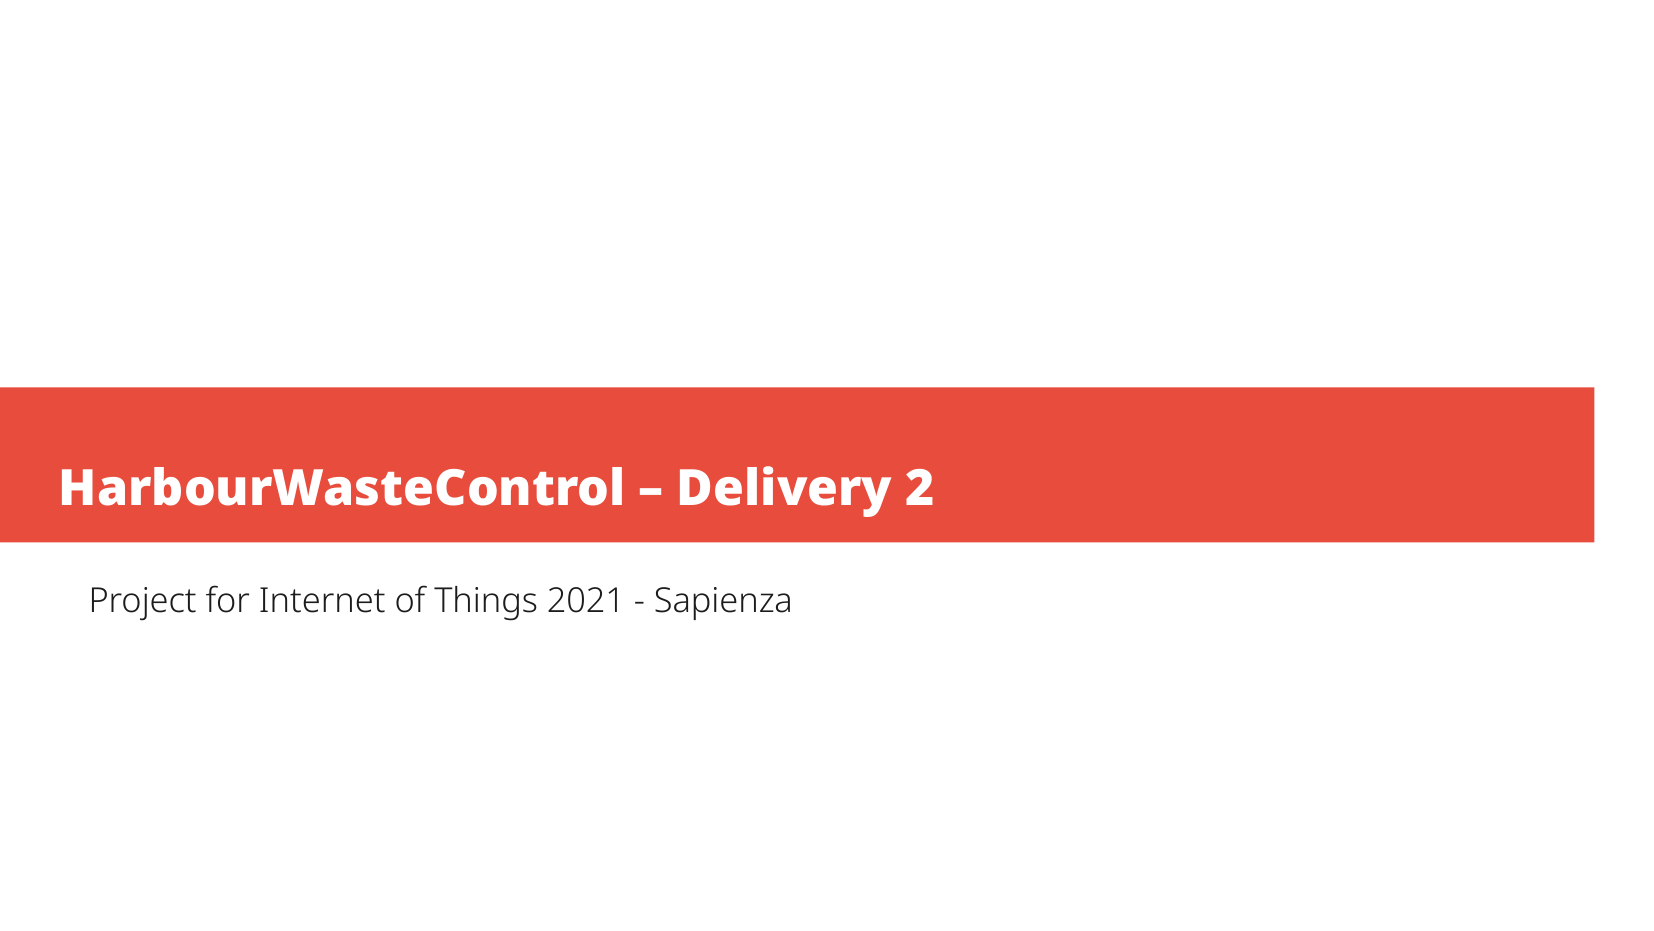

# HarbourWasteControl – Delivery 2
Project for Internet of Things 2021 - Sapienza